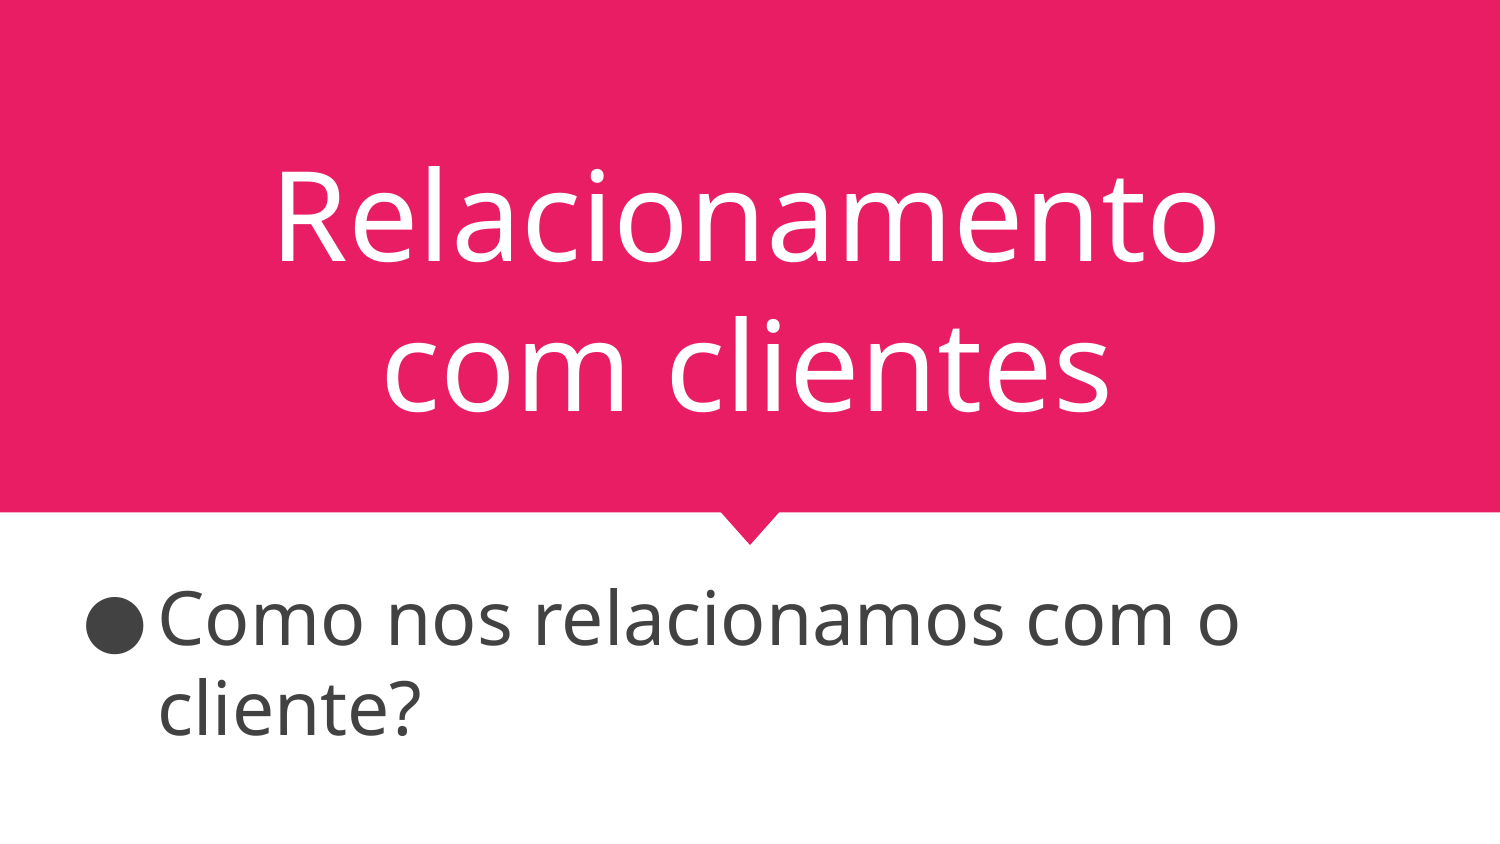

# Relacionamento com clientes
Como nos relacionamos com o cliente?